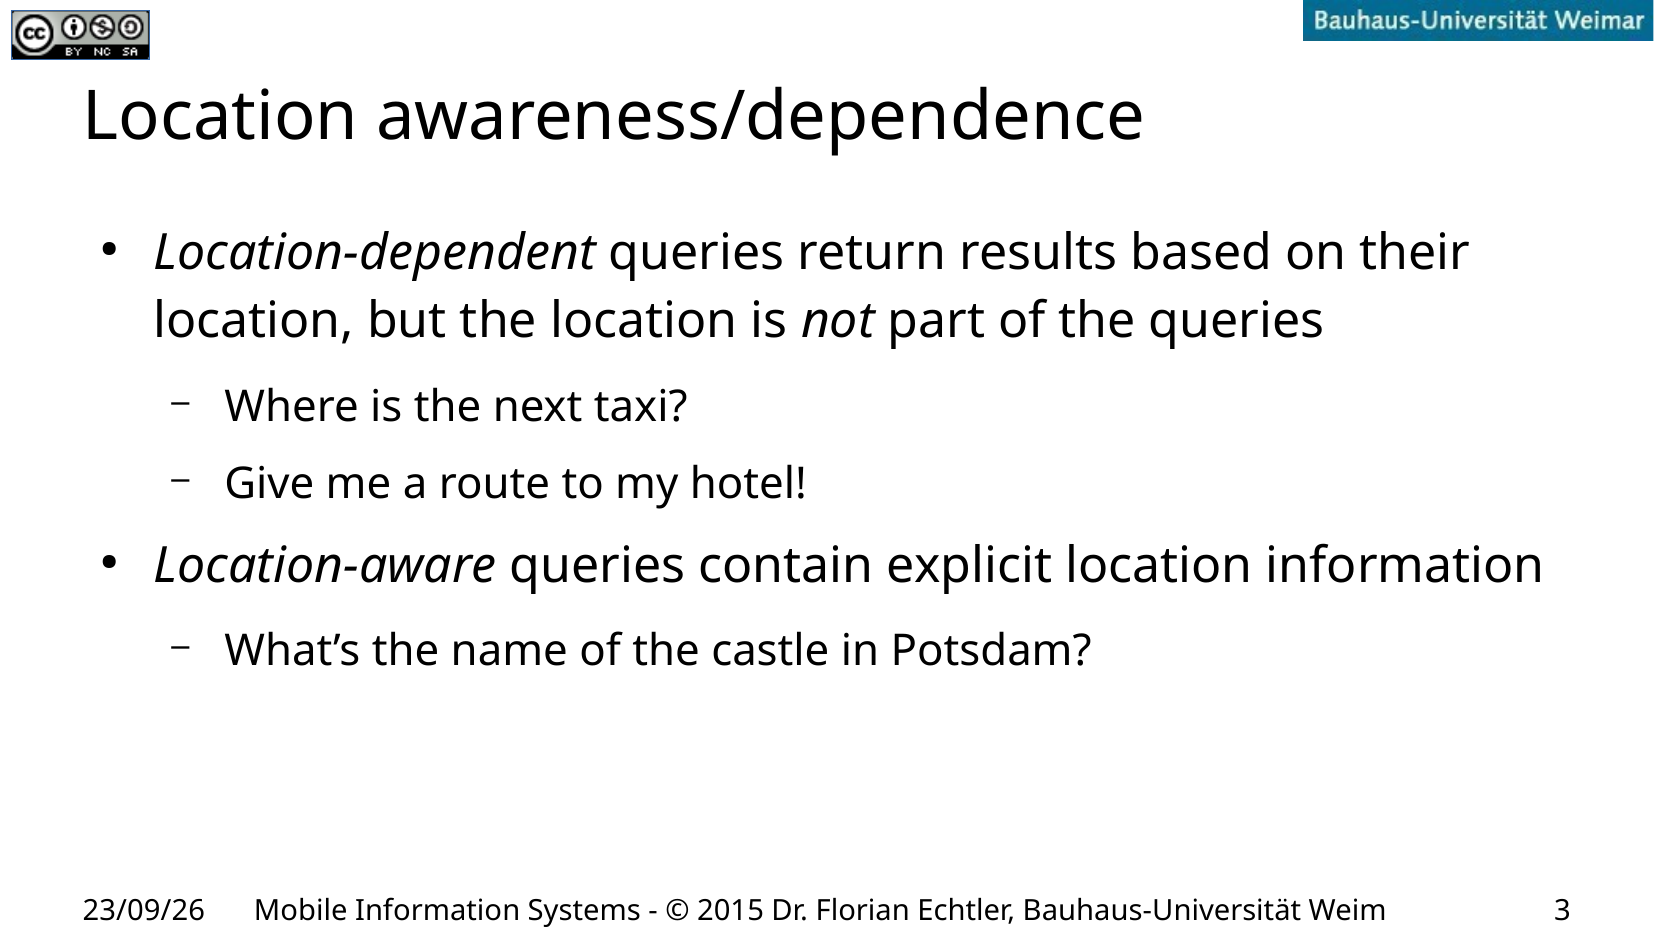

# Location awareness/dependence
Location-dependent queries return results based on their location, but the location is not part of the queries
Where is the next taxi?
Give me a route to my hotel!
Location-aware queries contain explicit location information
What’s the name of the castle in Potsdam?
Mobile Information Systems - © 2015 Dr. Florian Echtler, Bauhaus-Universität Weimar
3